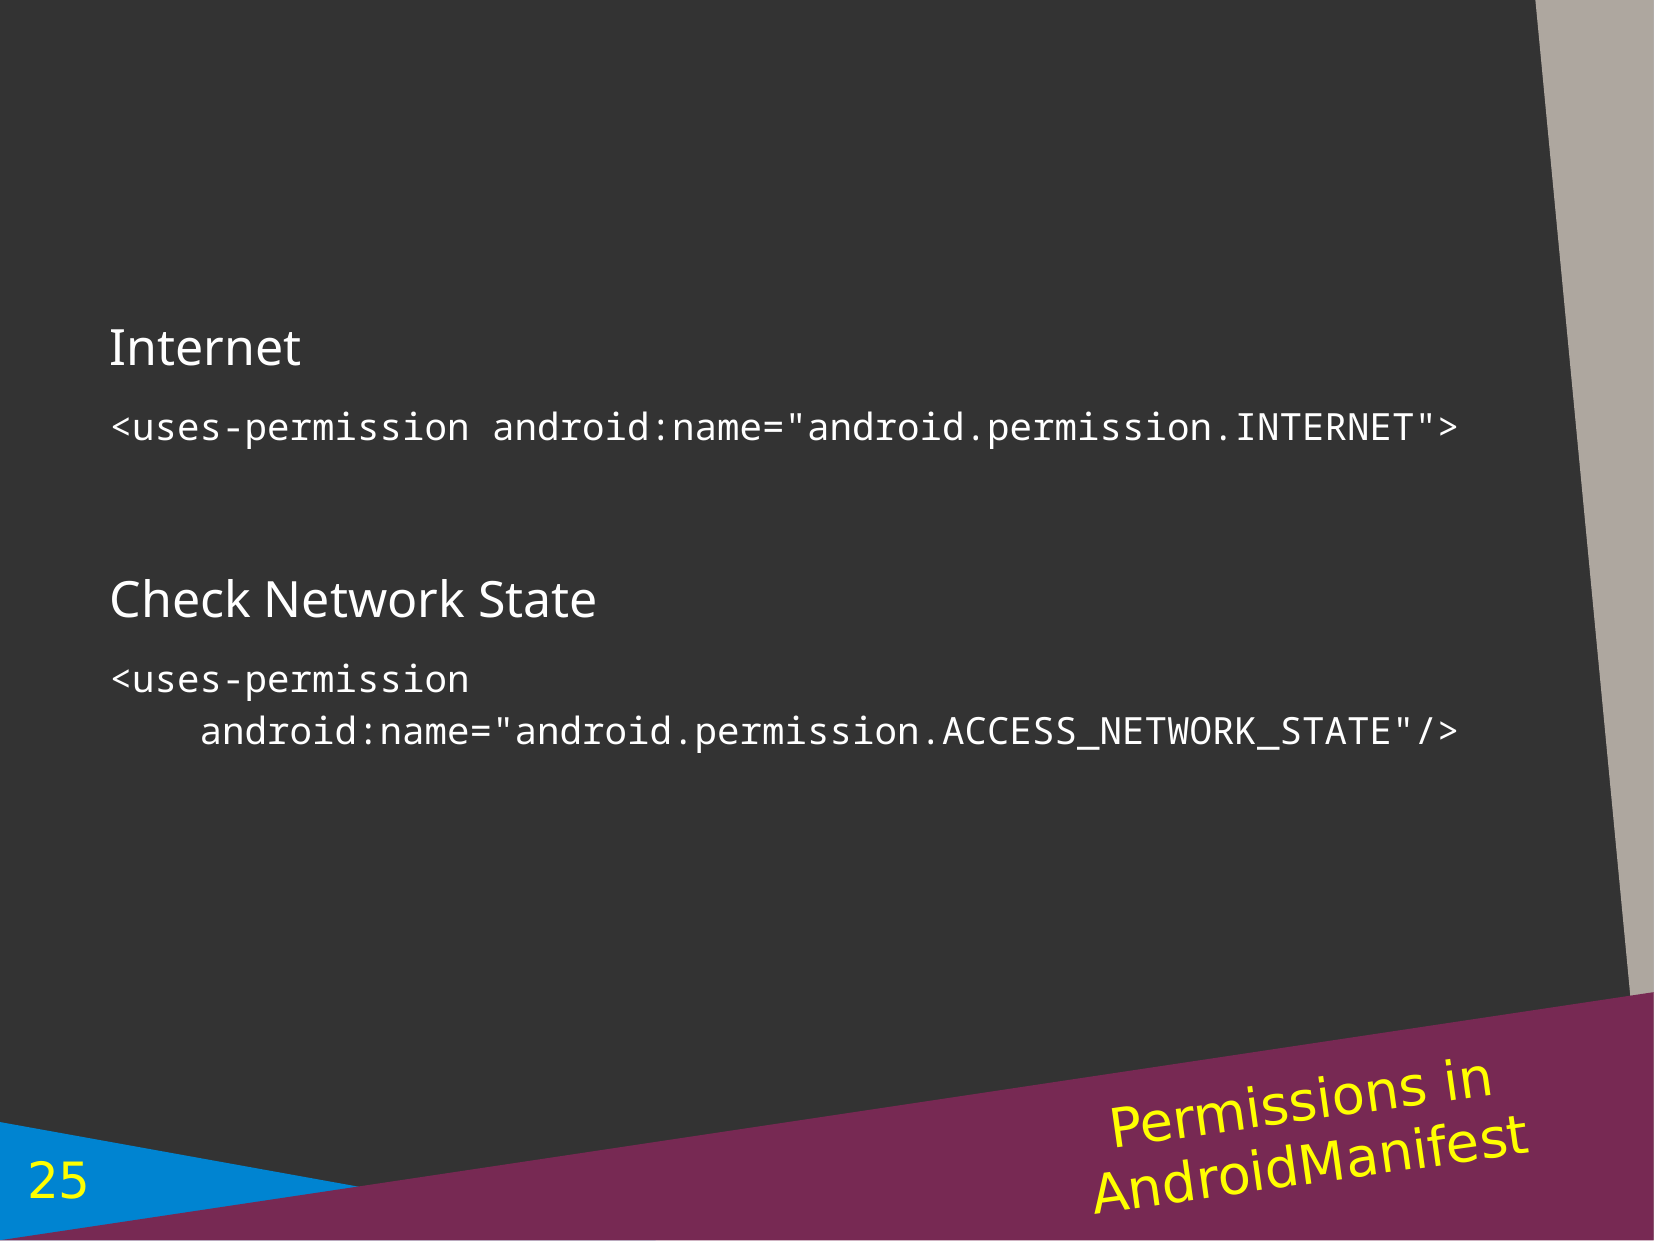

Internet
<uses-permission android:name="android.permission.INTERNET">
Check Network State
<uses-permission
 android:name="android.permission.ACCESS_NETWORK_STATE"/>
# Permissions in AndroidManifest
25